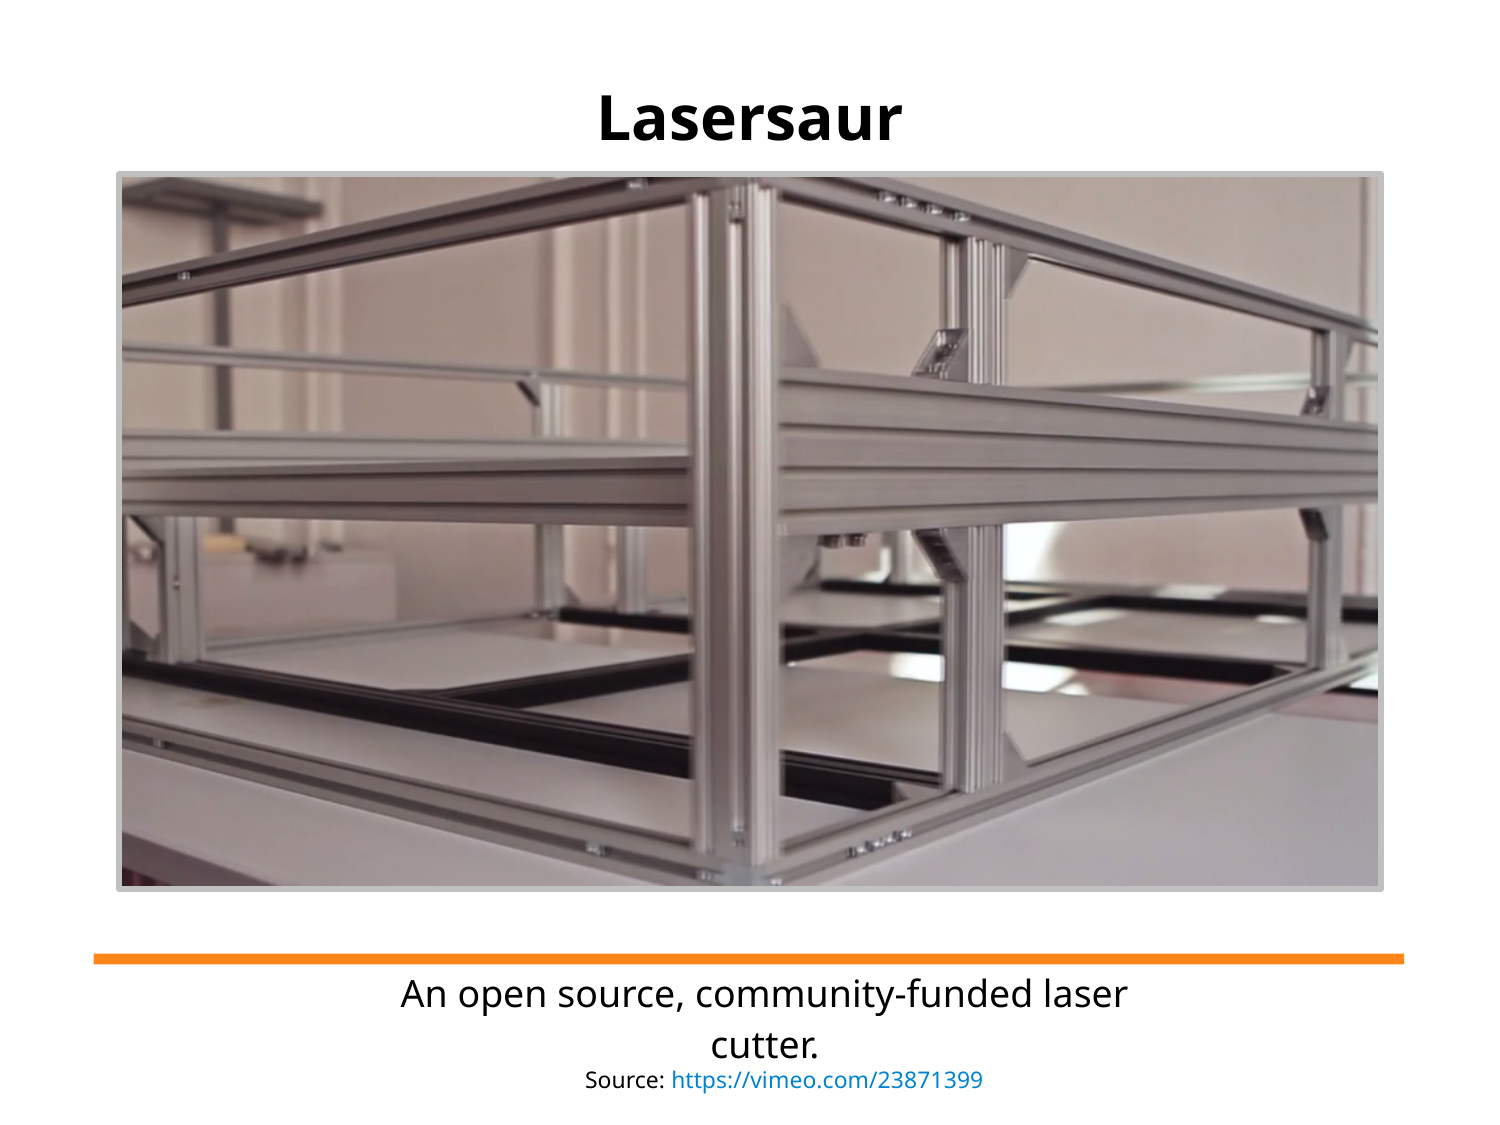

# Lasersaur
An open source, community-funded laser cutter.
Source: https://vimeo.com/23871399